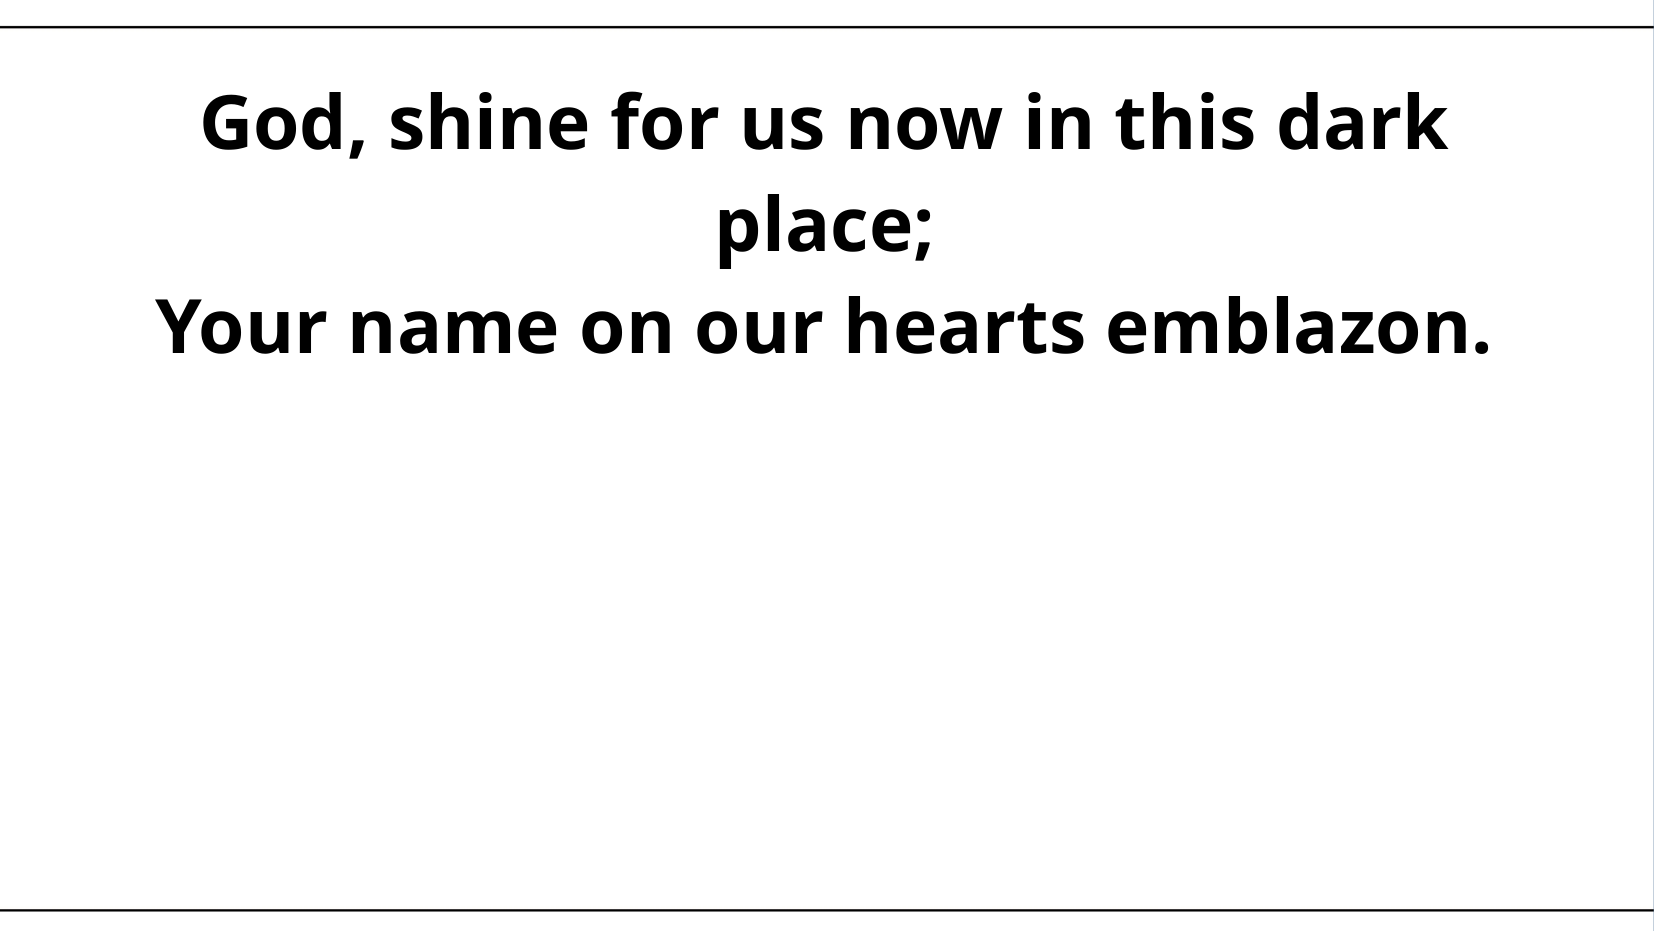

God, shine for us now in this dark place;
Your name on our hearts emblazon.